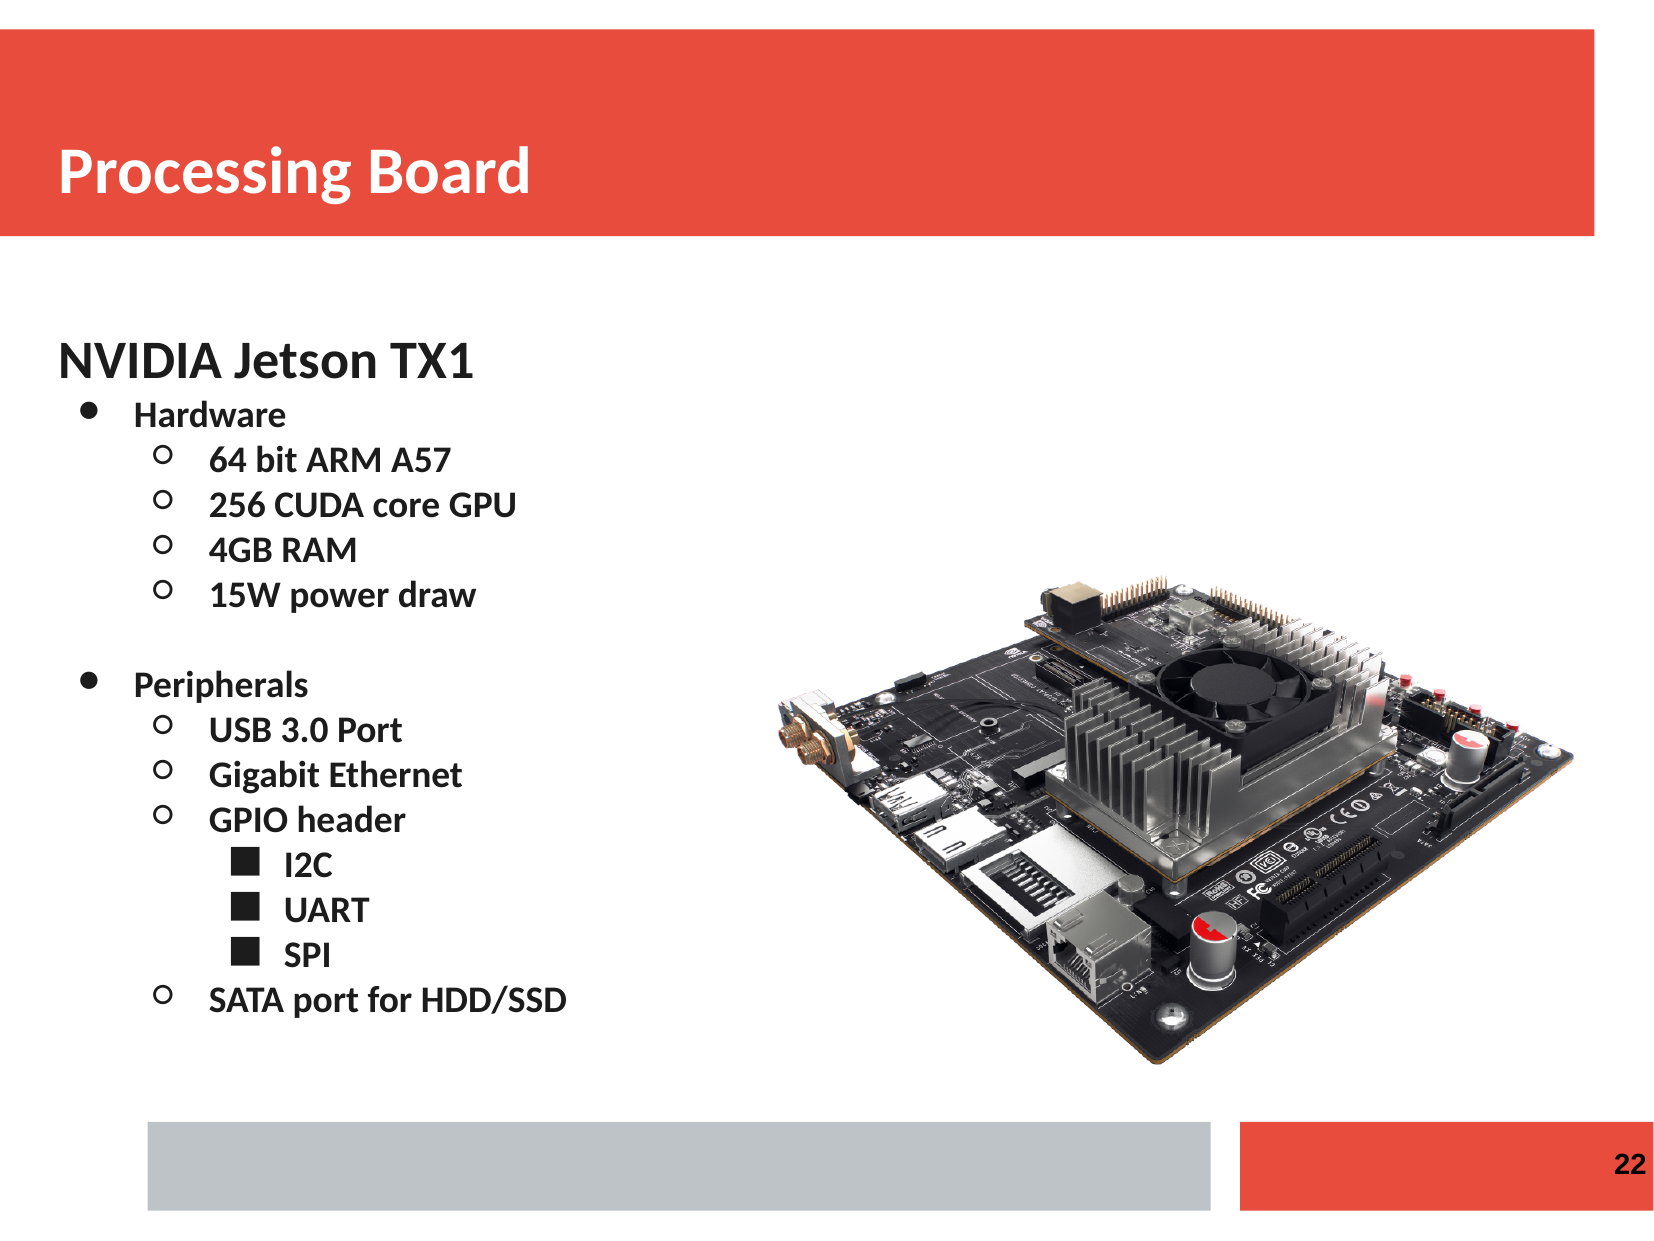

Processing Board
NVIDIA Jetson TX1
Hardware
64 bit ARM A57
256 CUDA core GPU
4GB RAM
15W power draw
Peripherals
USB 3.0 Port
Gigabit Ethernet
GPIO header
I2C
UART
SPI
SATA port for HDD/SSD